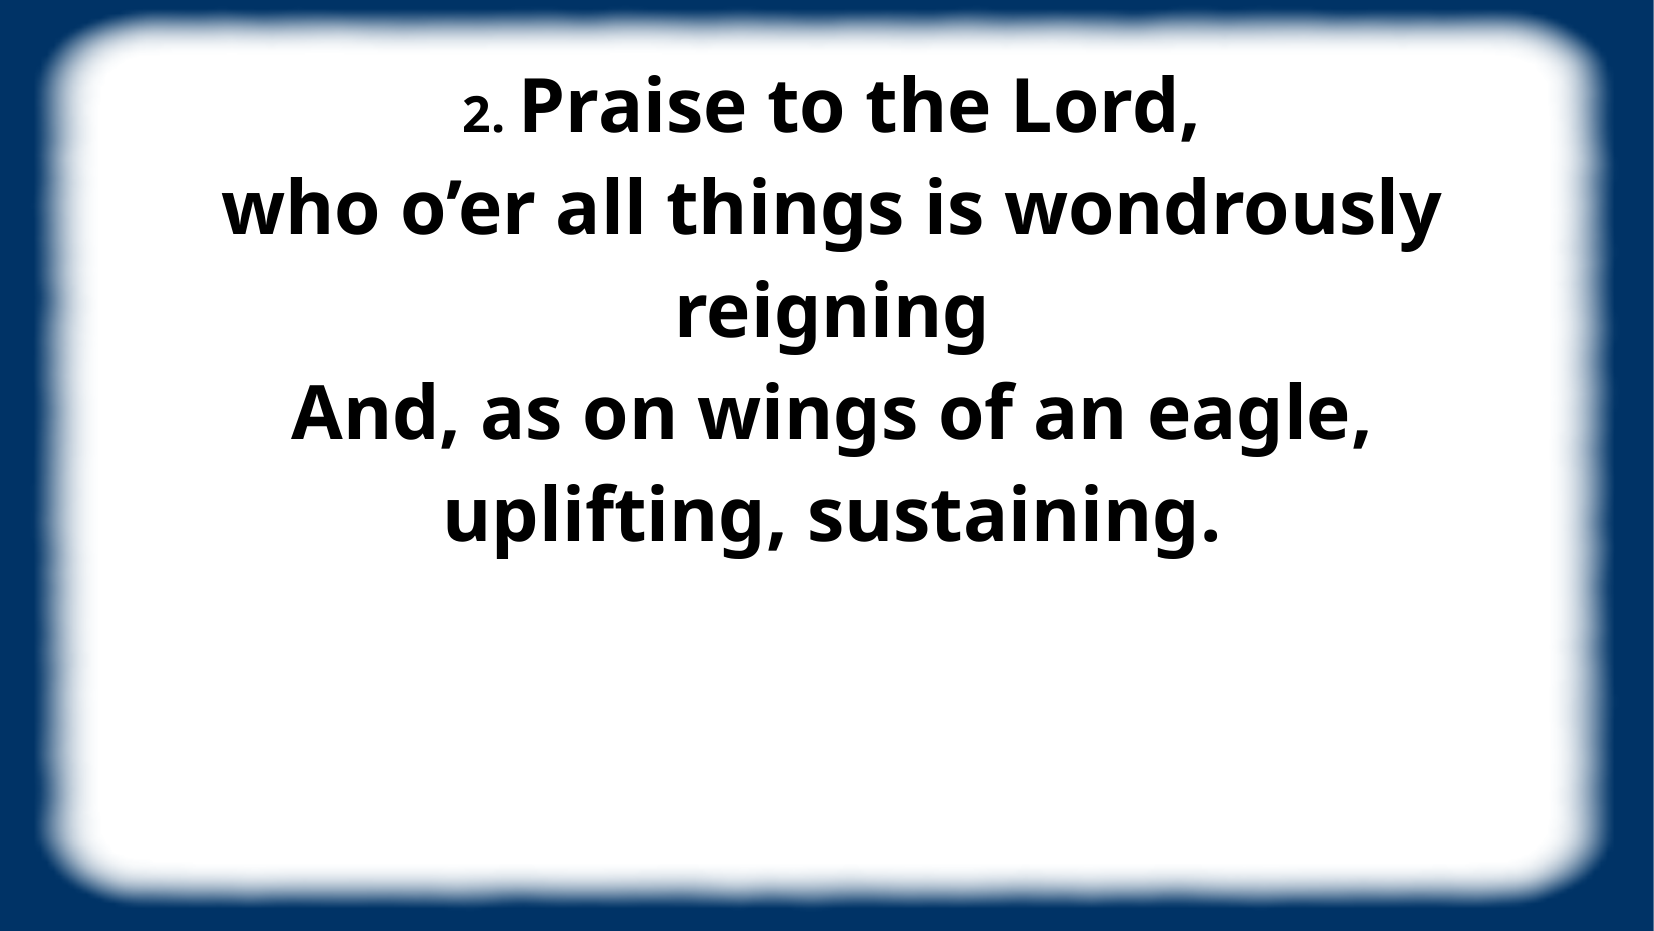

2. Praise to the Lord,
who o’er all things is wondrously reigning
And, as on wings of an eagle,
uplifting, sustaining.